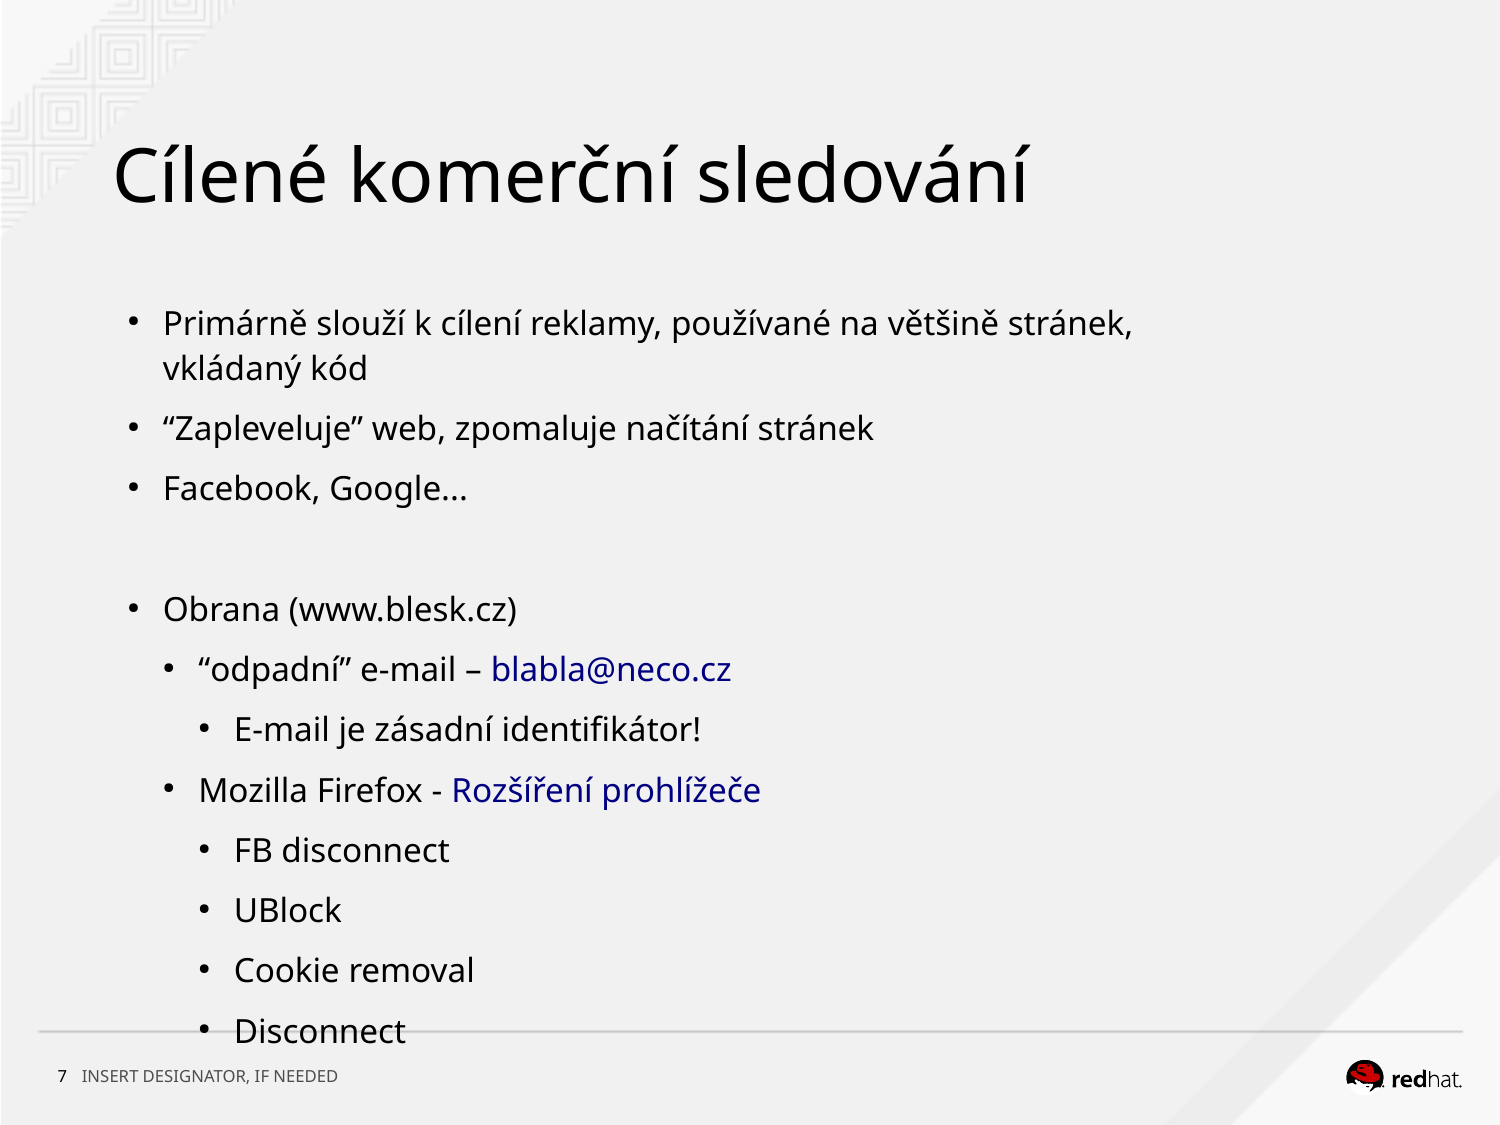

# Cílené komerční sledování
Primárně slouží k cílení reklamy, používané na většině stránek, vkládaný kód
“Zapleveluje” web, zpomaluje načítání stránek
Facebook, Google...
Obrana (www.blesk.cz)
“odpadní” e-mail – blabla@neco.cz
E-mail je zásadní identifikátor!
Mozilla Firefox - Rozšíření prohlížeče
FB disconnect
UBlock
Cookie removal
Disconnect
7
INSERT DESIGNATOR, IF NEEDED